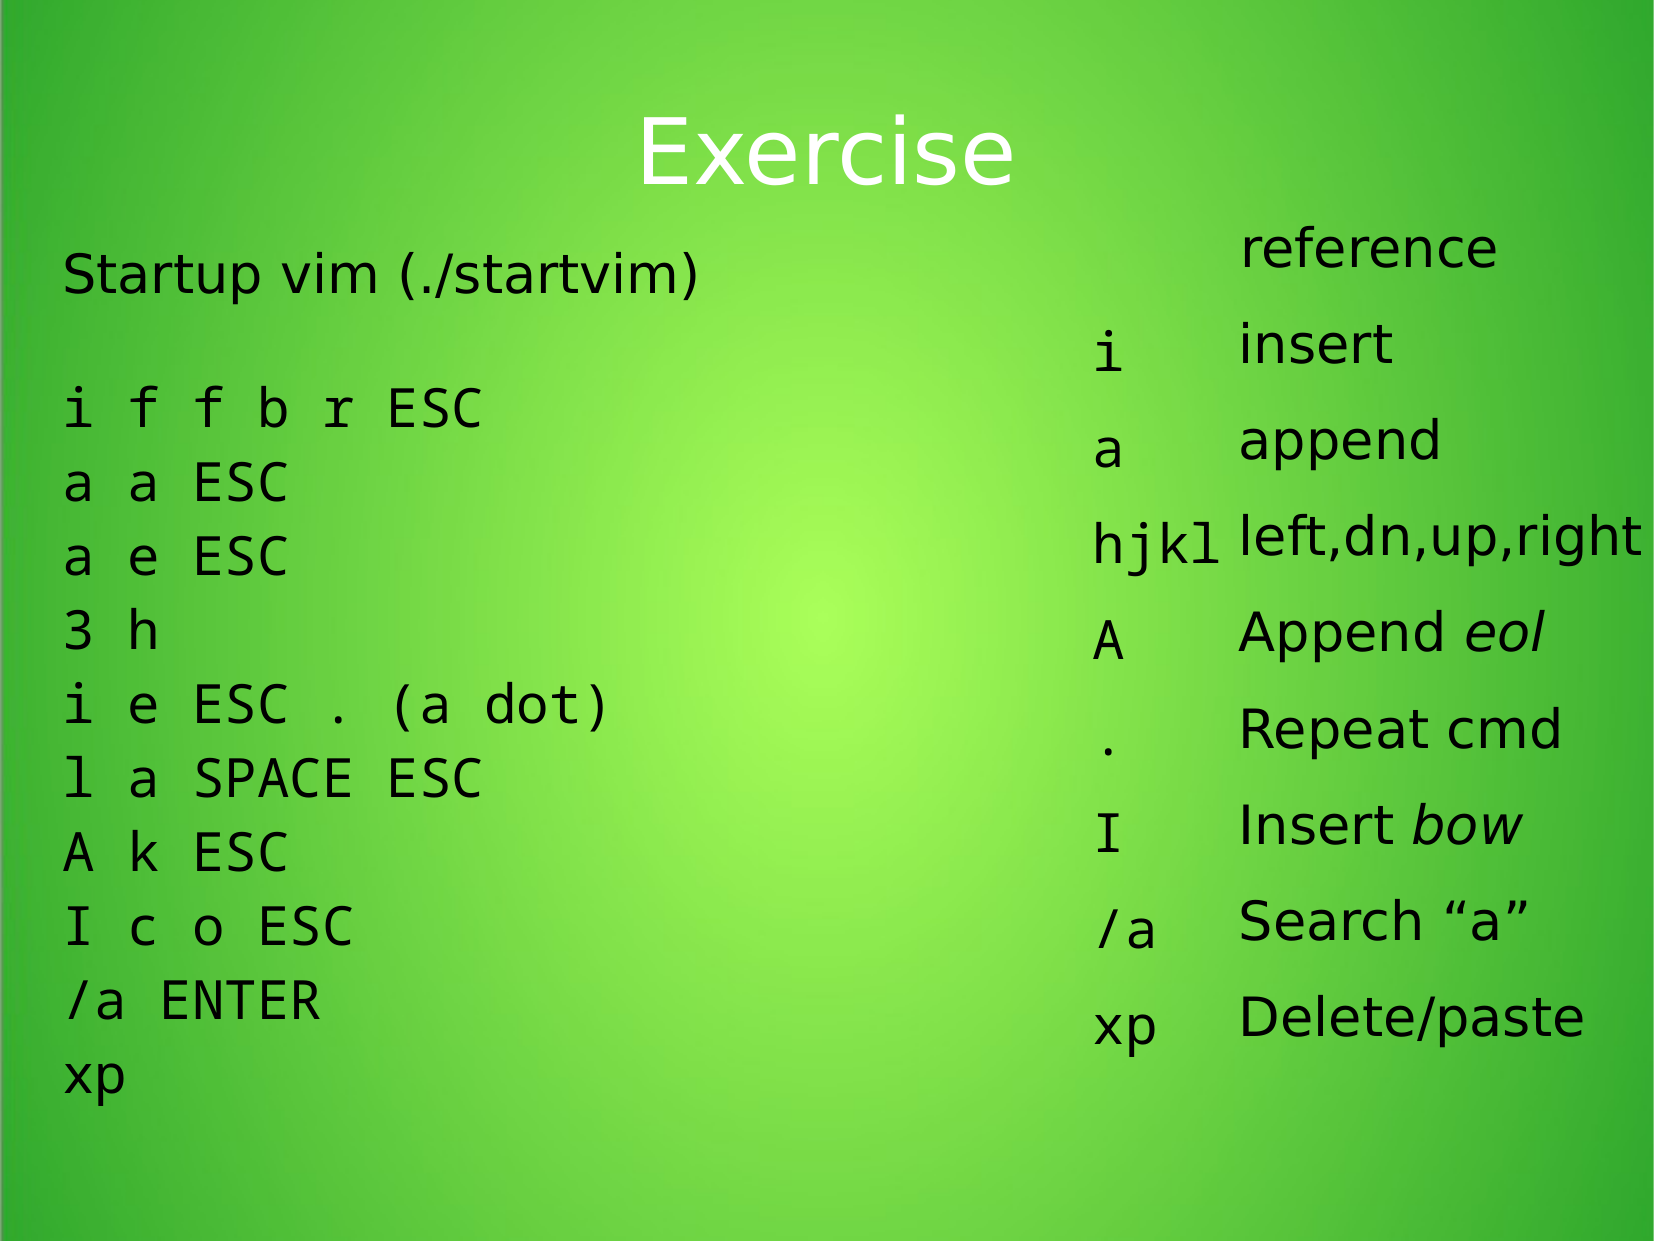

# Exercise
| reference | |
| --- | --- |
| i | insert |
| a | append |
| hjkl | left,dn,up,right |
| A | Append eol |
| . | Repeat cmd |
| I | Insert bow |
| /a | Search “a” |
| xp | Delete/paste |
Startup vim (./startvim)
i f f b r ESC
a a ESC
a e ESC
3 h
i e ESC . (a dot)
l a SPACE ESC
A k ESC
I c o ESC
/a ENTER
xp